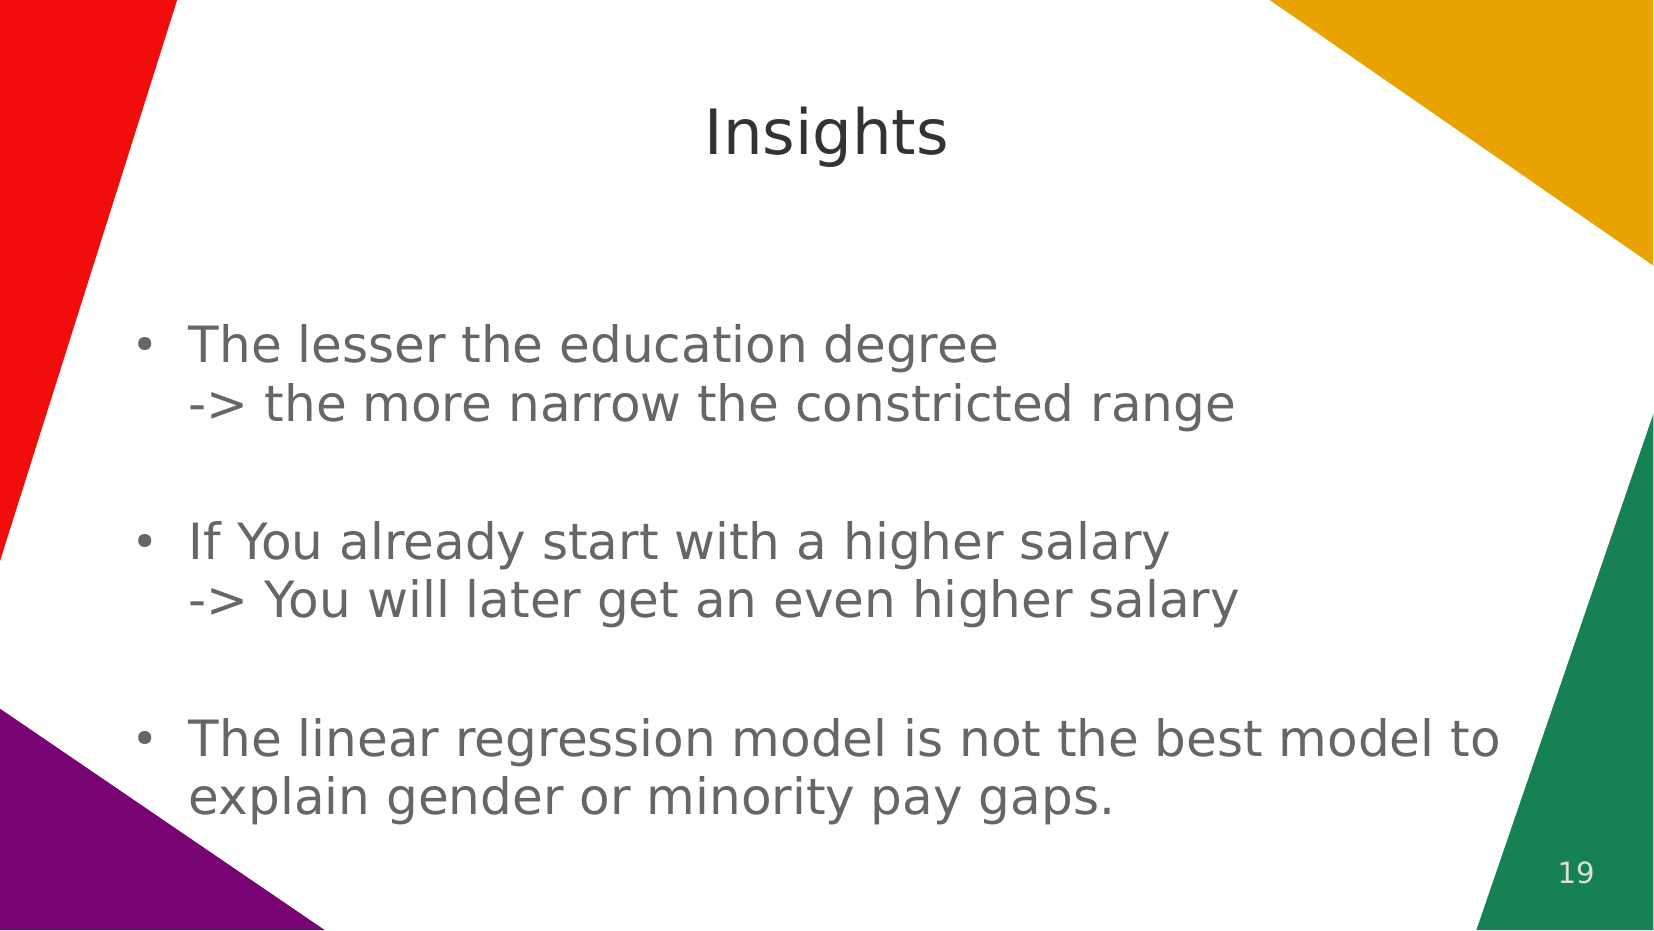

# Insights
The lesser the education degree
-> the more narrow the constricted range
If You already start with a higher salary
-> You will later get an even higher salary
The linear regression model is not the best model to explain gender or minority pay gaps.
19